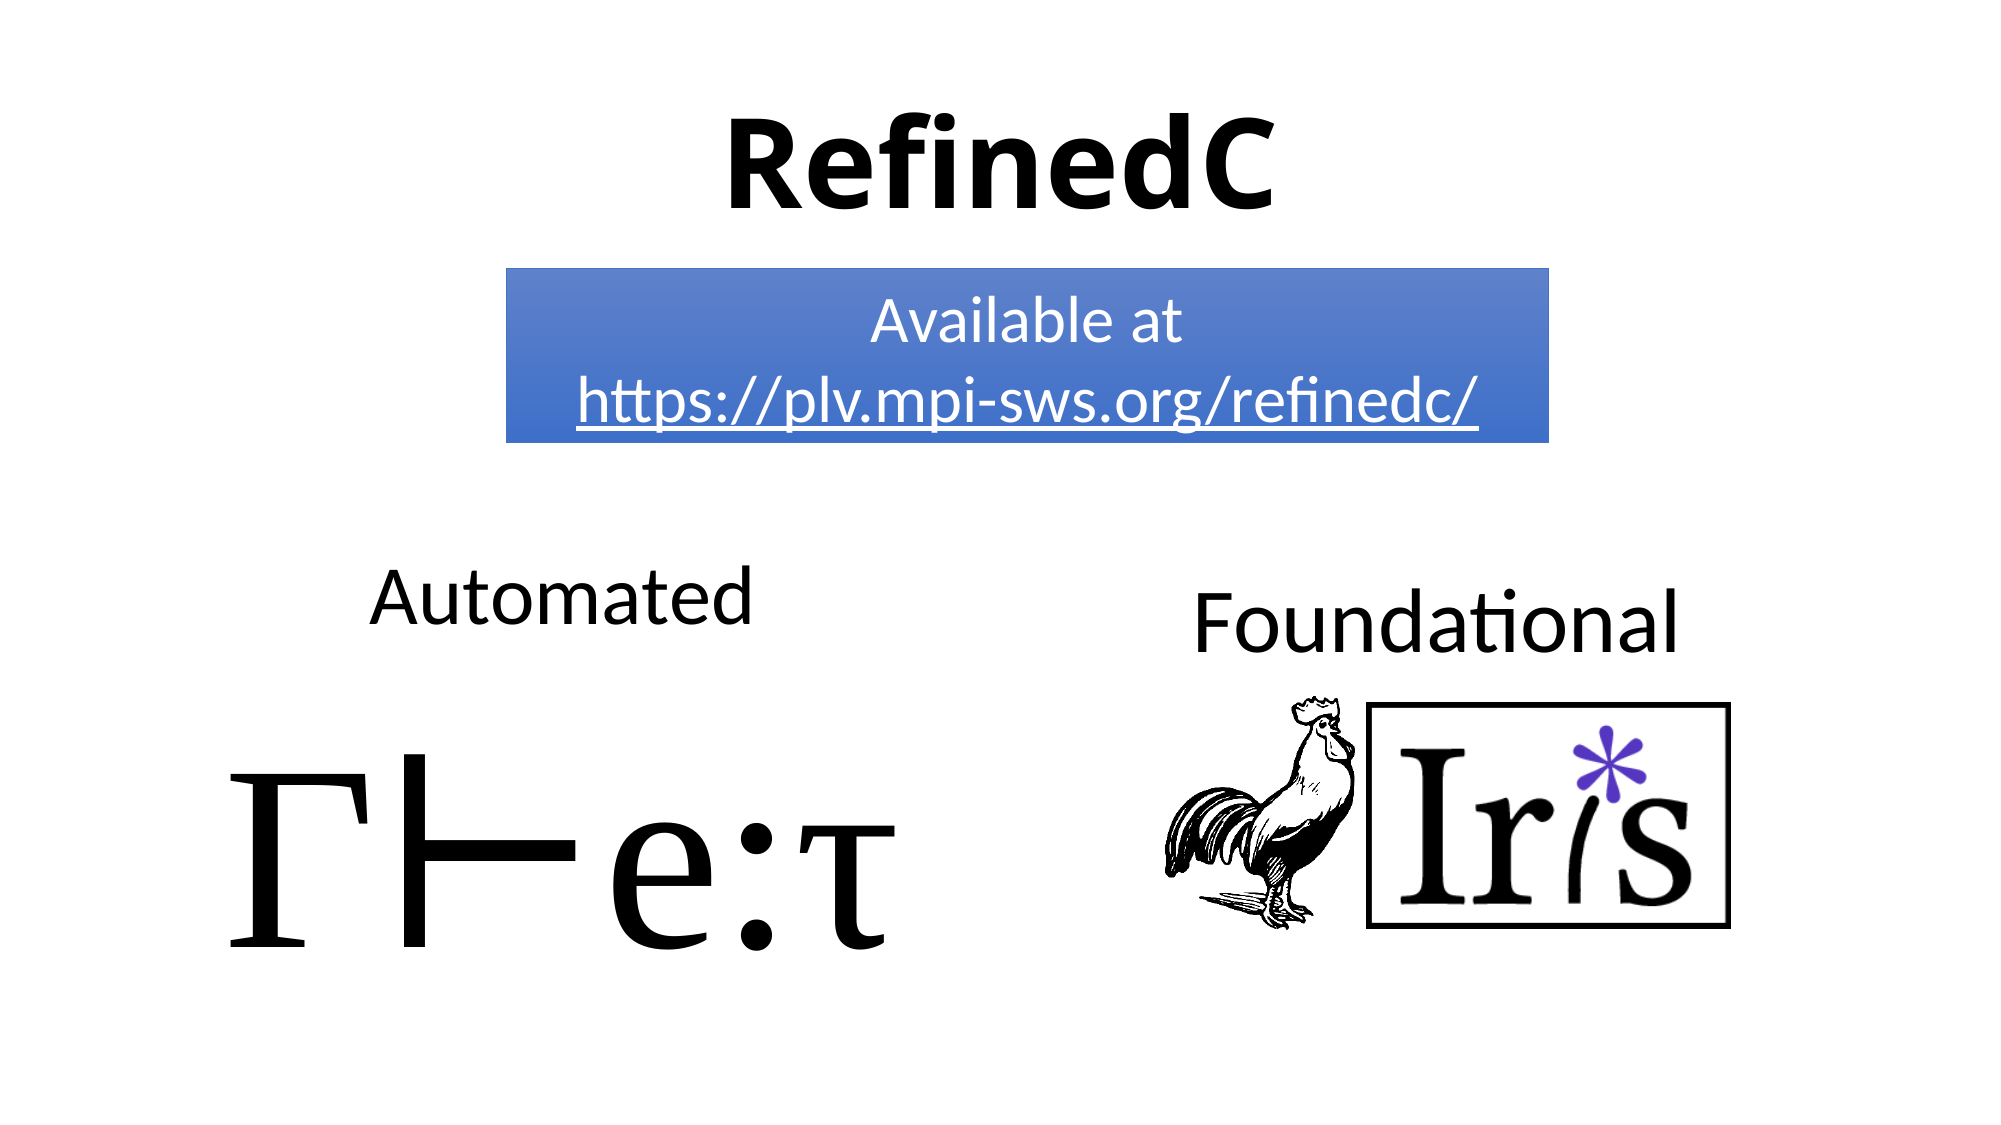

# RefinedC
Available at
https://plv.mpi-sws.org/refinedc/
Automated
Γ⊢e:τ
Foundational